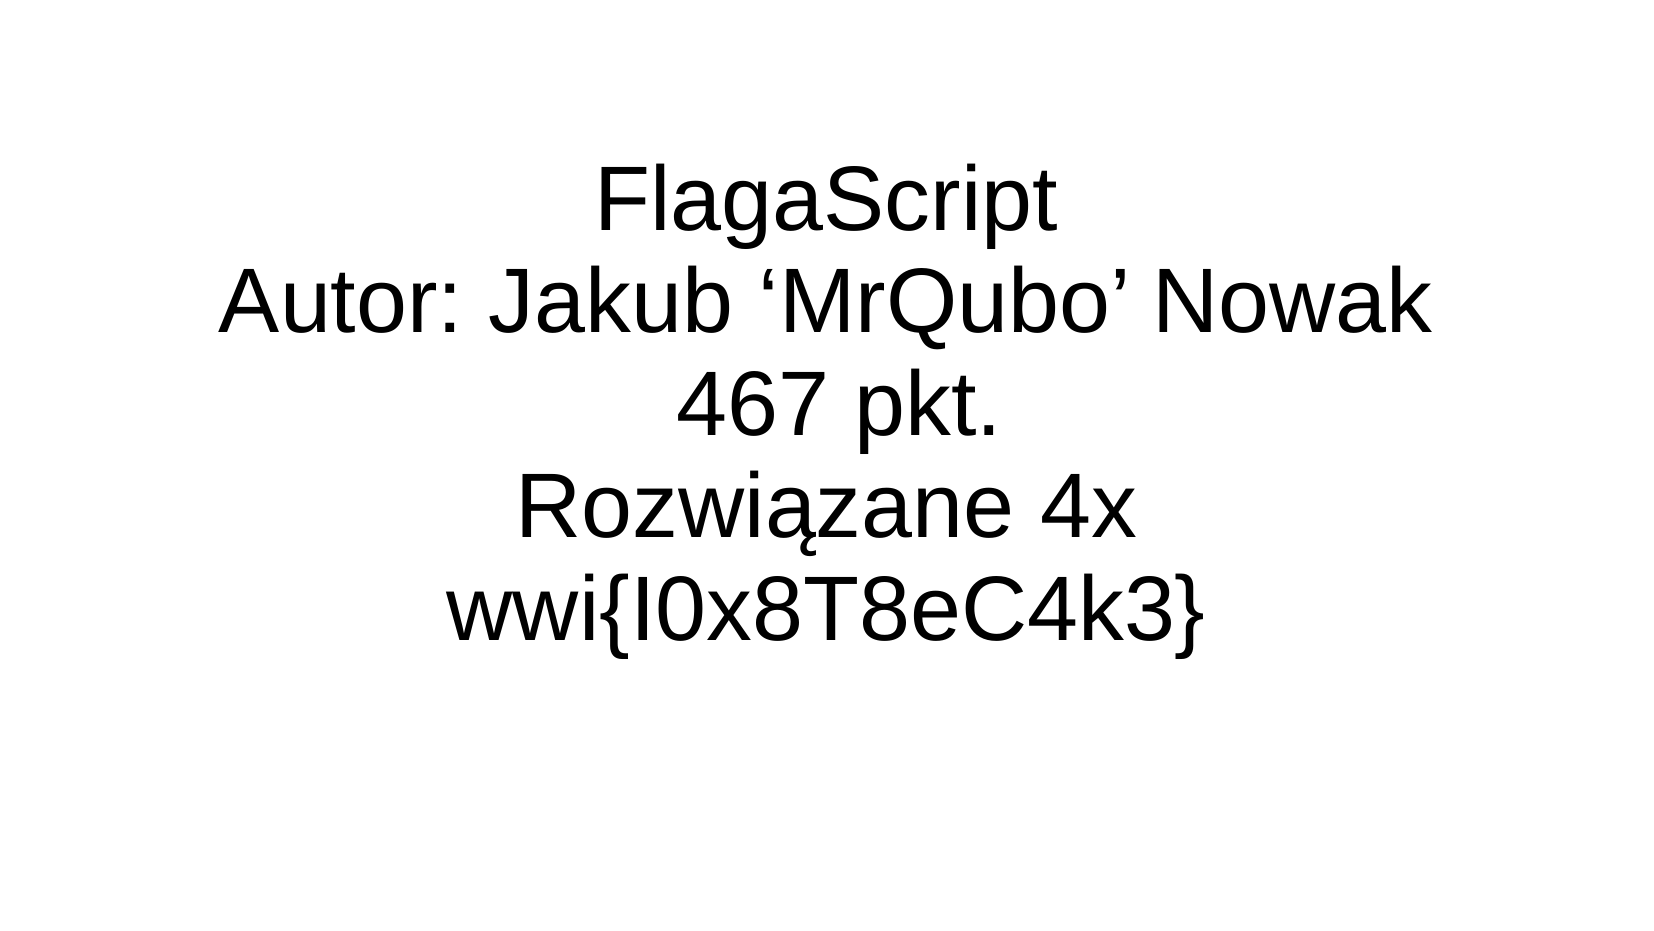

# FlagaScript
Autor: Jakub ‘MrQubo’ Nowak
 467 pkt.
Rozwiązane 4x
wwi{I0x8T8eC4k3}